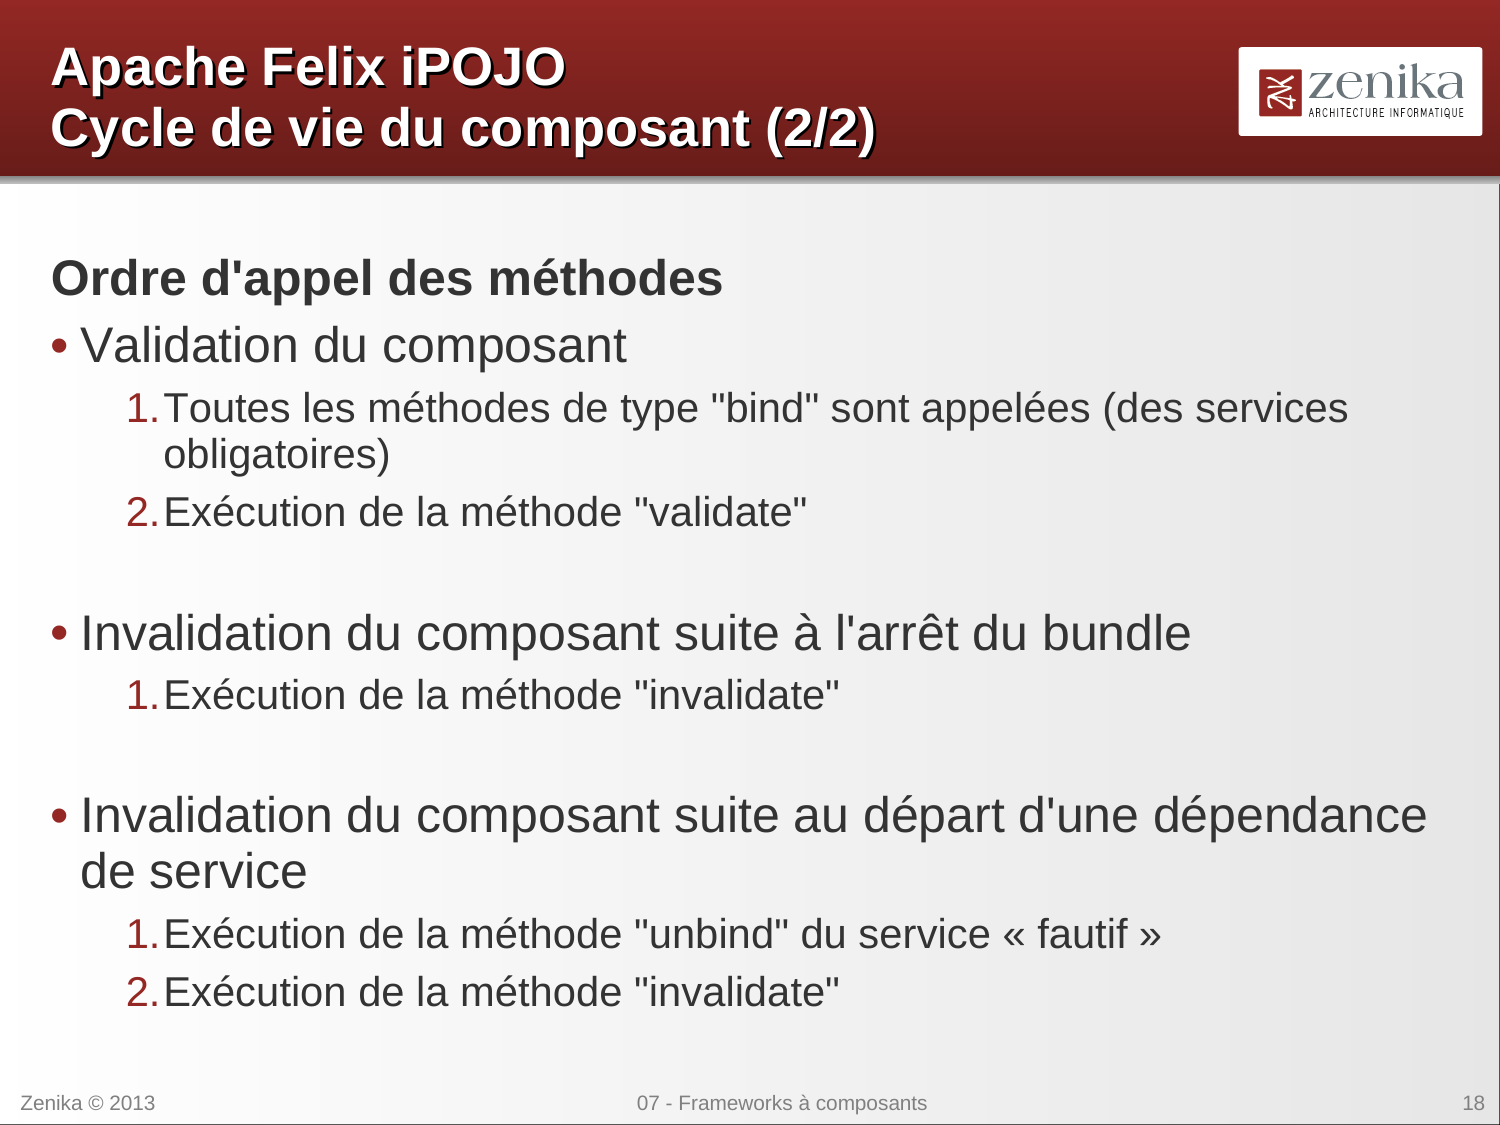

# Apache Felix iPOJO Cycle de vie du composant (2/2)
Ordre d'appel des méthodes
Validation du composant
Toutes les méthodes de type "bind" sont appelées (des services obligatoires)
Exécution de la méthode "validate"
Invalidation du composant suite à l'arrêt du bundle
Exécution de la méthode "invalidate"
Invalidation du composant suite au départ d'une dépendance de service
Exécution de la méthode "unbind" du service « fautif »
Exécution de la méthode "invalidate"